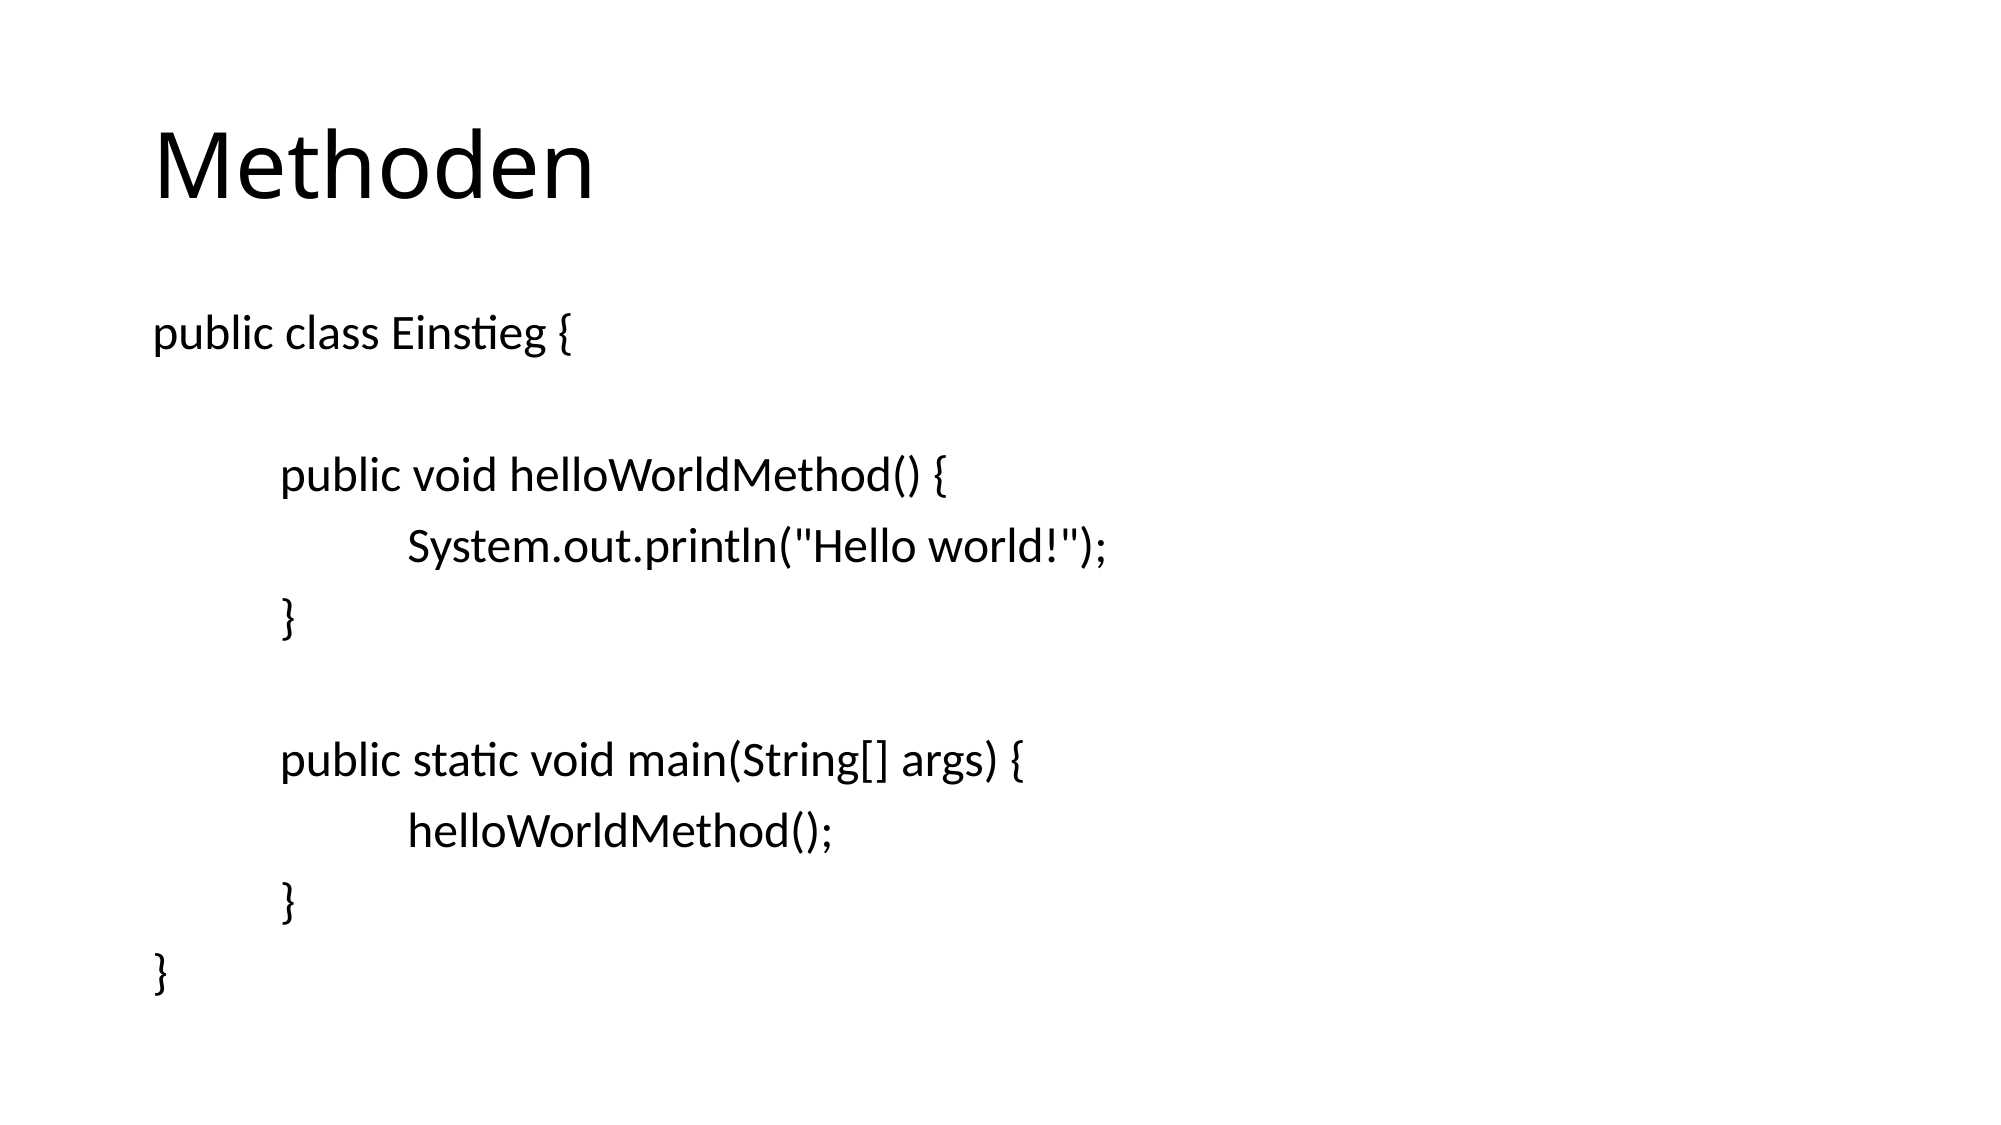

# Methoden
public class Einstieg {
	public void helloWorldMethod() {
 		System.out.println("Hello world!");
 	}
	public static void main(String[] args) {
 		helloWorldMethod();
 	}
}